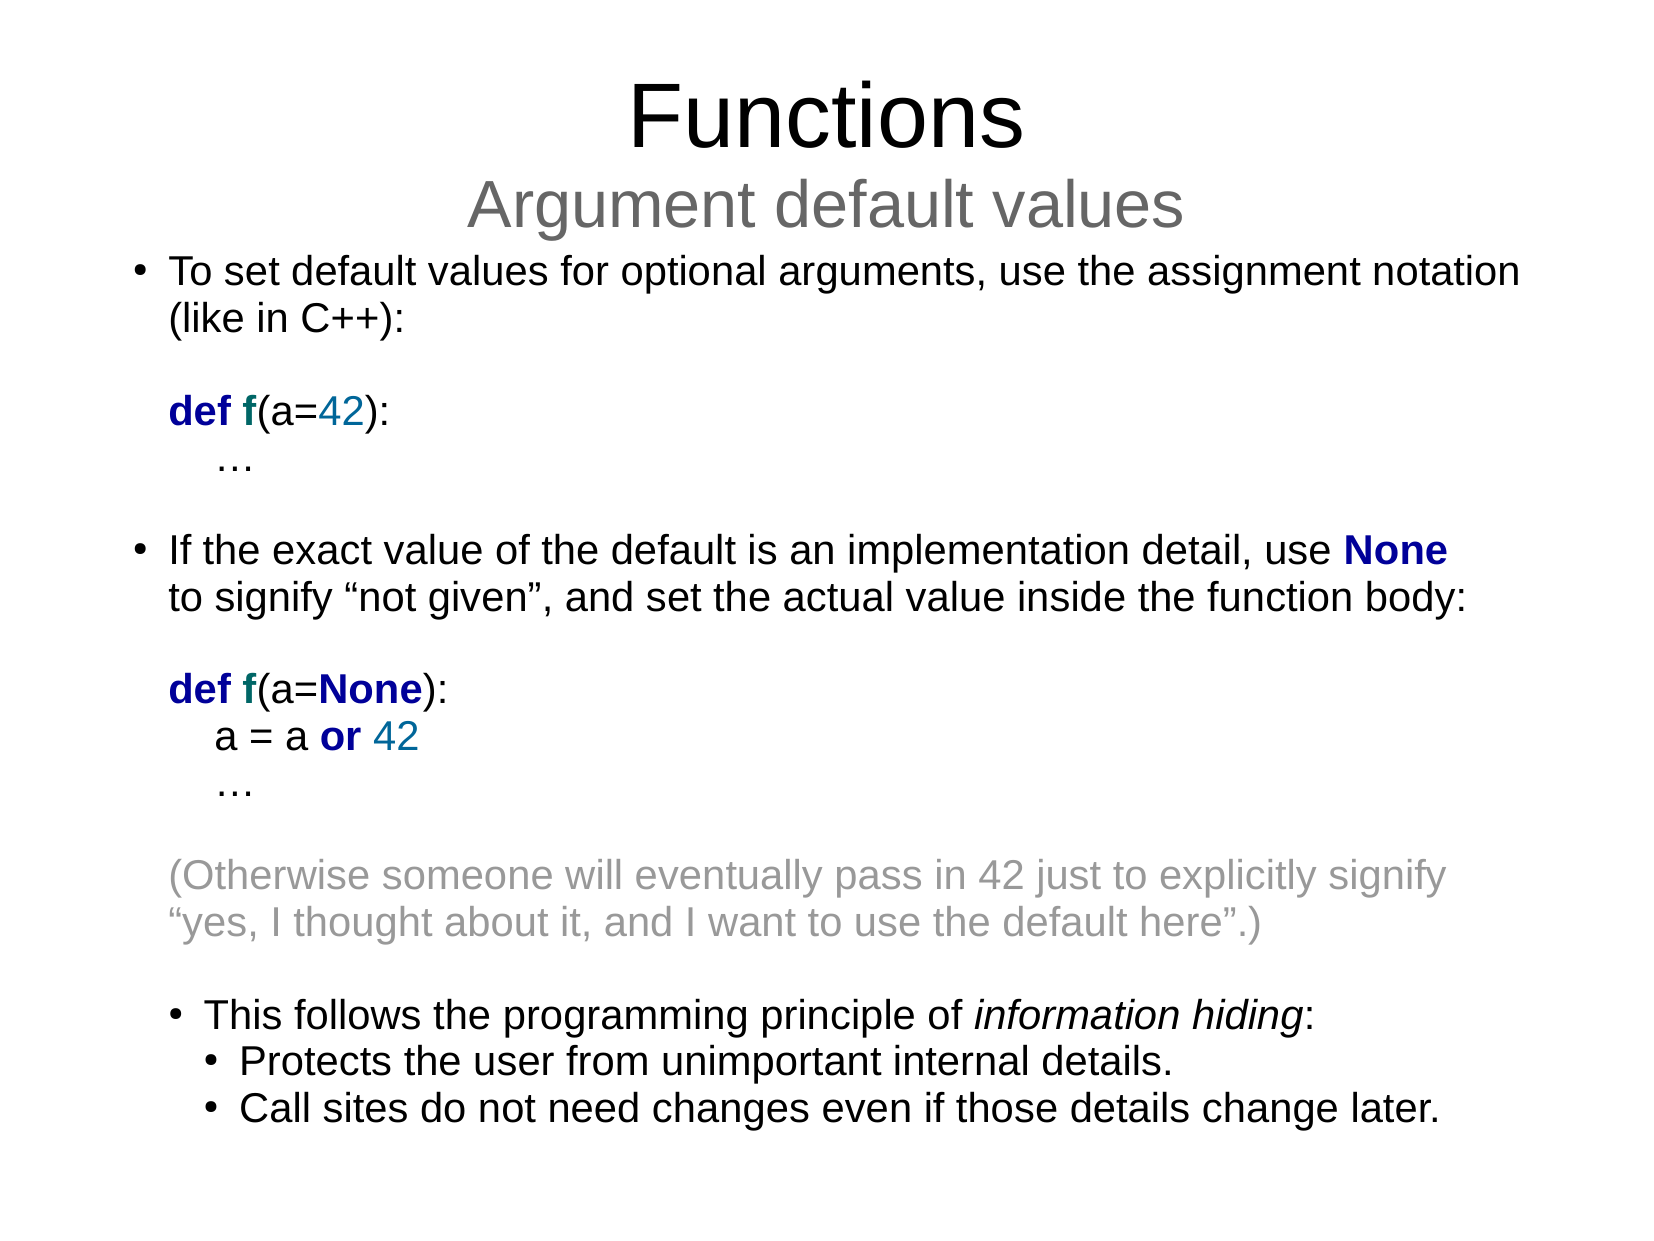

# Functions Argument default values
To set default values for optional arguments, use the assignment notation
(like in C++):
def f(a=42):
 …
If the exact value of the default is an implementation detail, use None
to signify “not given”, and set the actual value inside the function body:
def f(a=None):
 a = a or 42
 …
(Otherwise someone will eventually pass in 42 just to explicitly signify “yes, I thought about it, and I want to use the default here”.)
This follows the programming principle of information hiding:
Protects the user from unimportant internal details.
Call sites do not need changes even if those details change later.